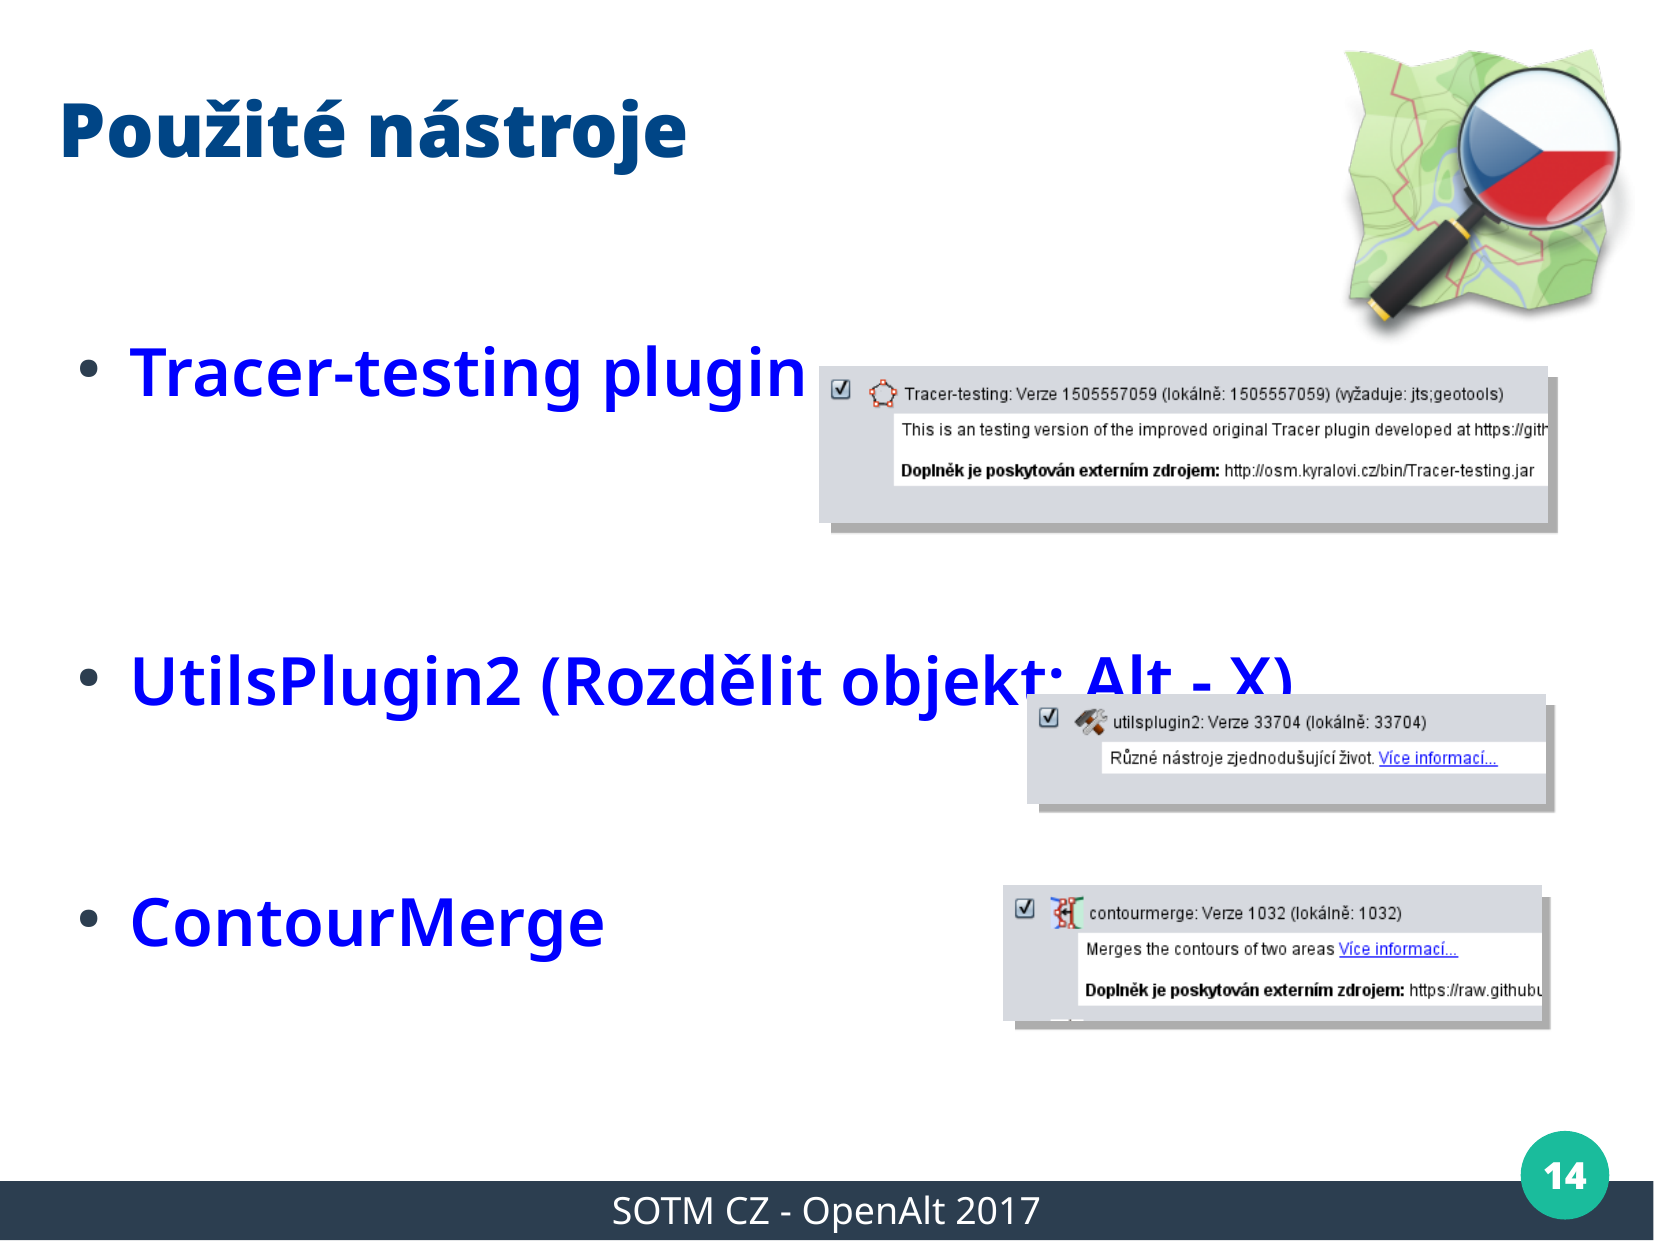

# Použité nástroje
Tracer-testing plugin
UtilsPlugin2 (Rozdělit objekt: Alt - X)
ContourMerge
14
SOTM CZ - OpenAlt 2017